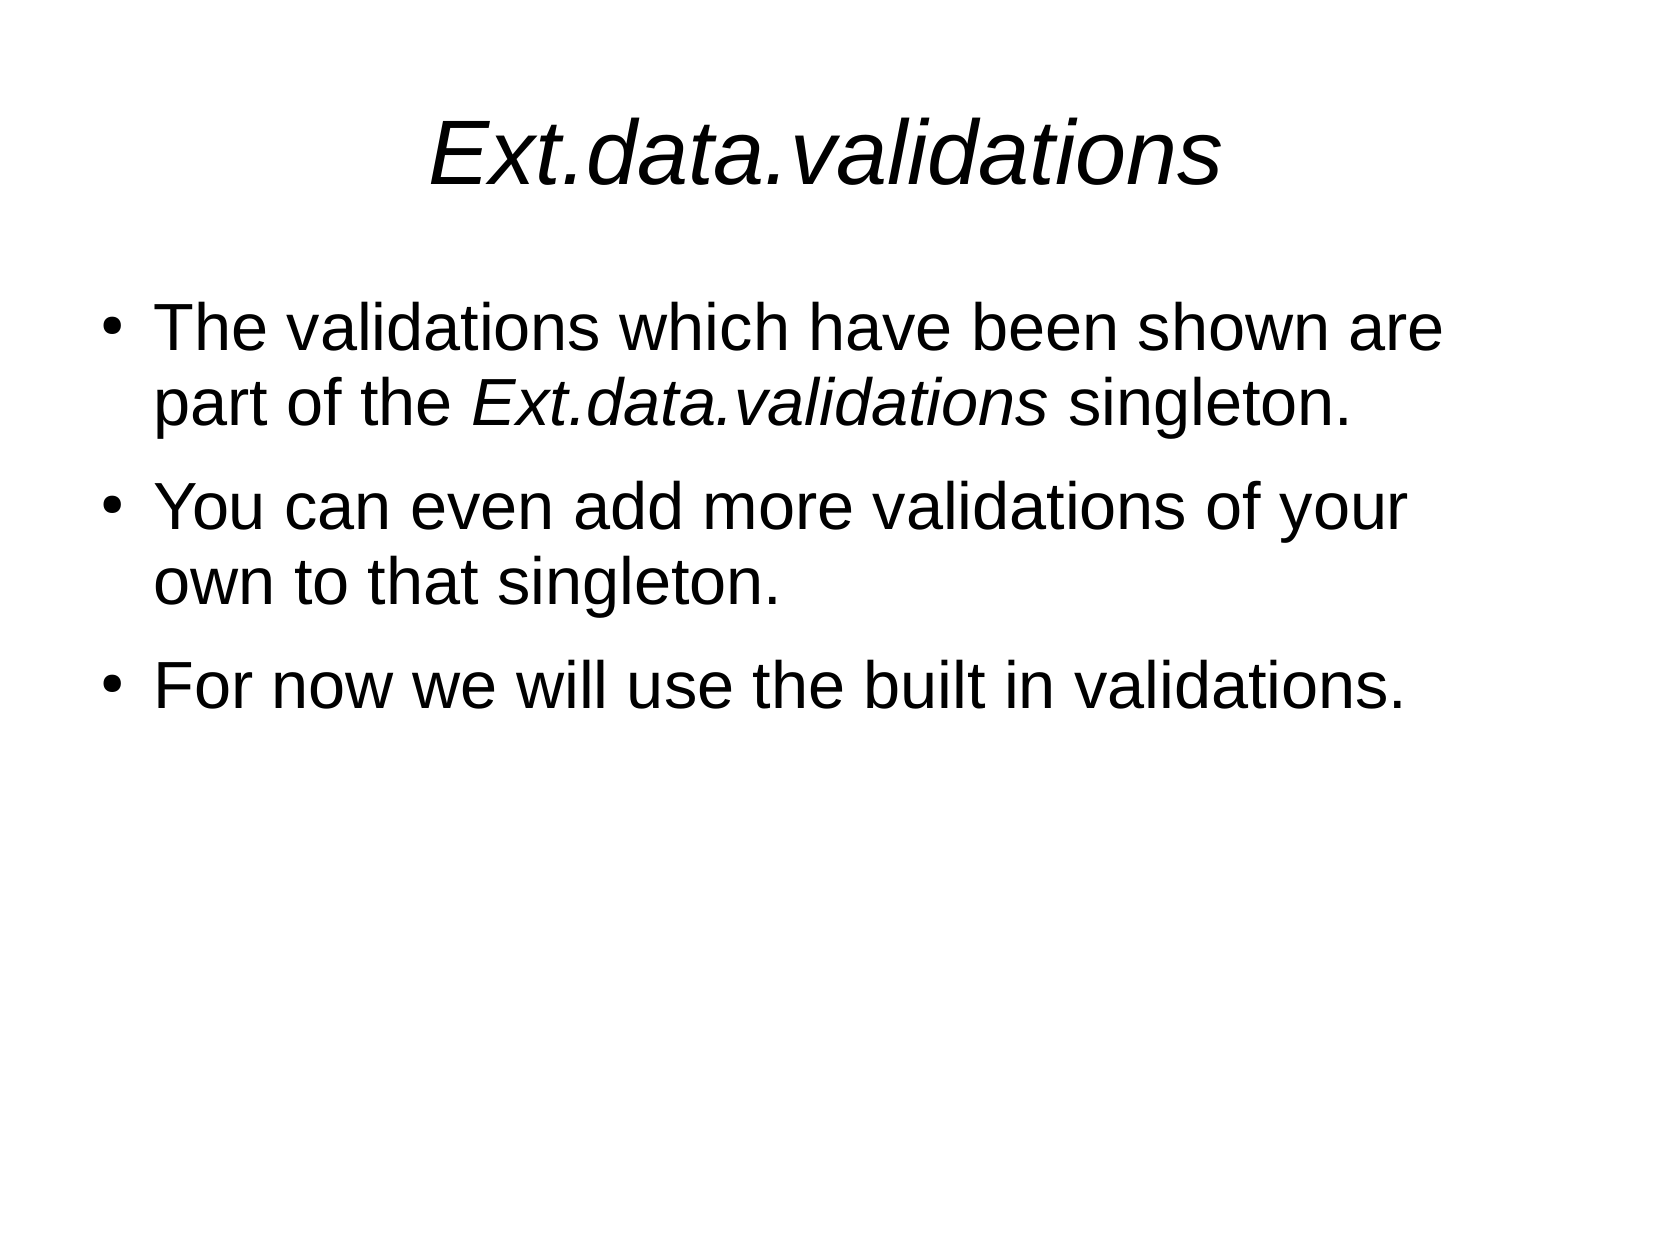

# Ext.data.validations
The validations which have been shown are part of the Ext.data.validations singleton.
You can even add more validations of your own to that singleton.
For now we will use the built in validations.